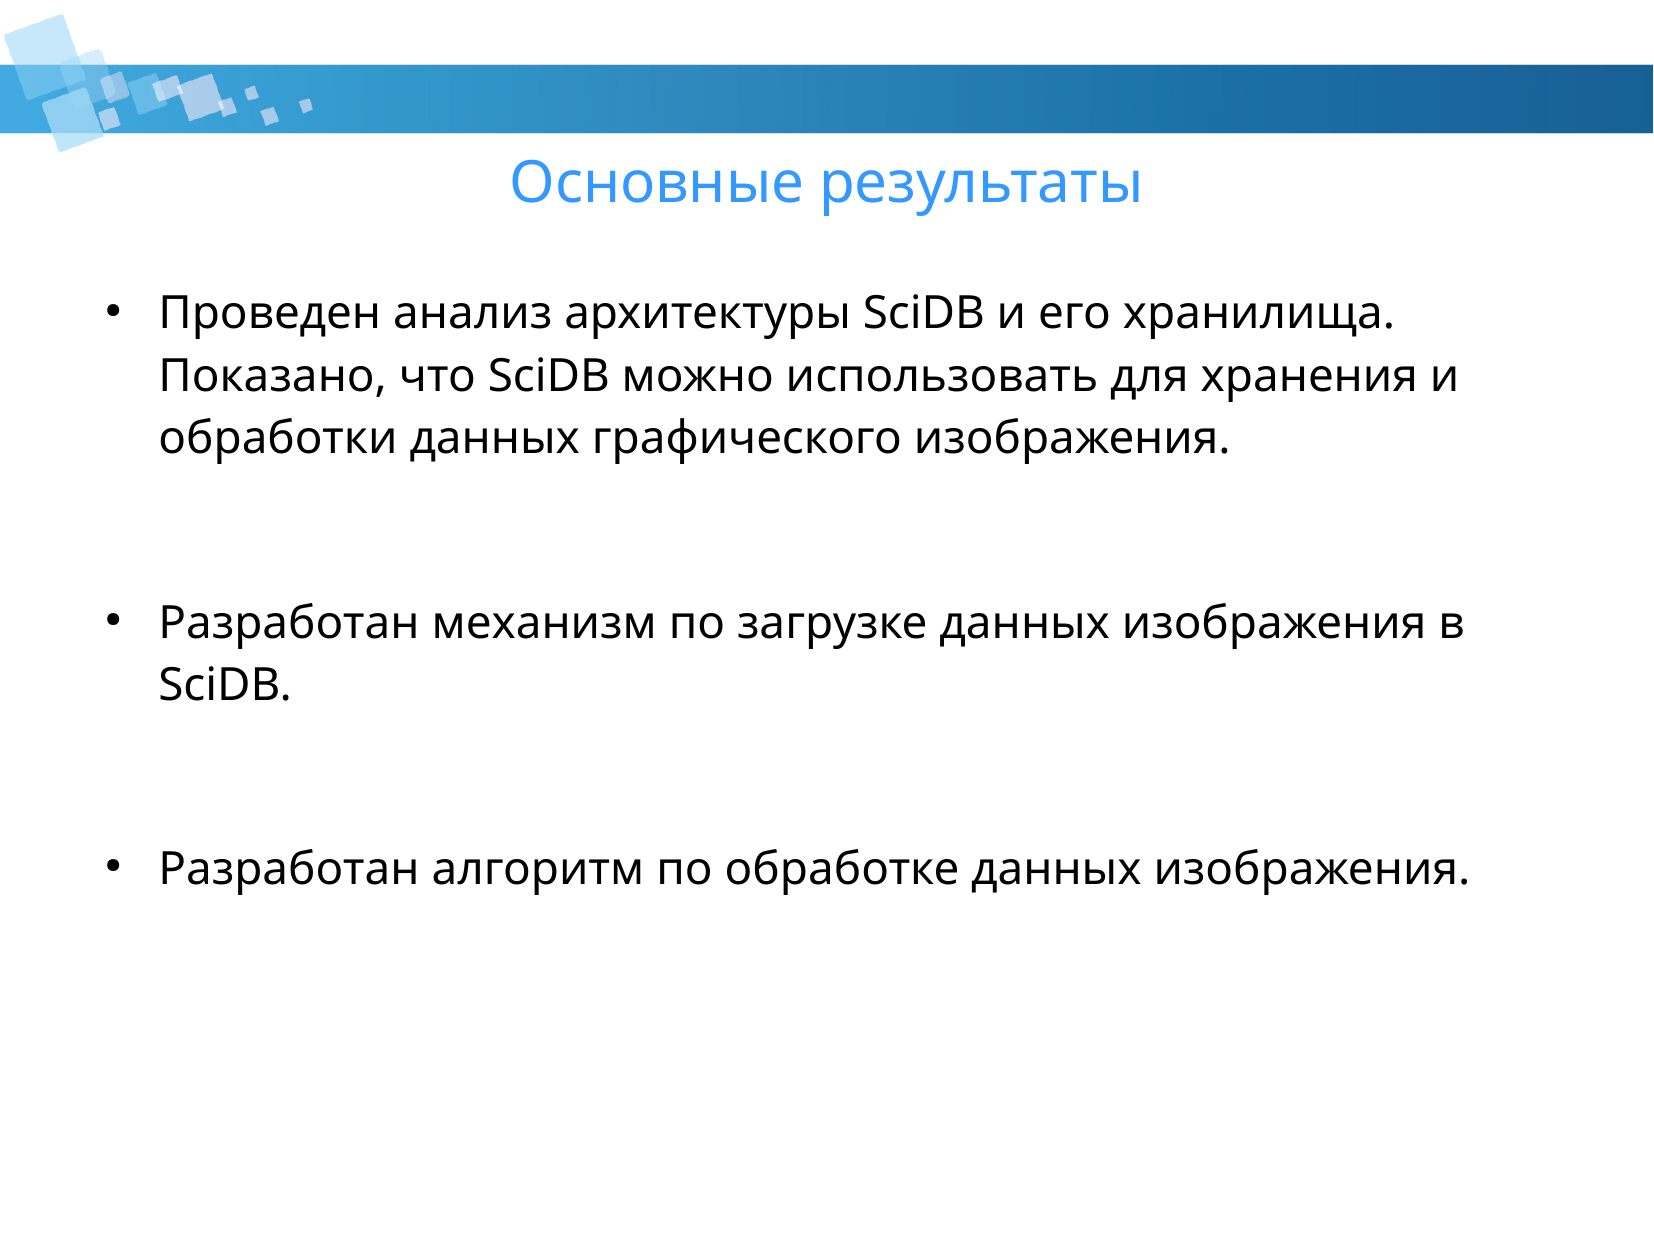

# Основные результаты
Проведен анализ архитектуры SciDB и его хранилища. Показано, что SciDB можно использовать для хранения и обработки данных графического изображения.
Разработан механизм по загрузке данных изображения в SciDB.
Разработан алгоритм по обработке данных изображения.